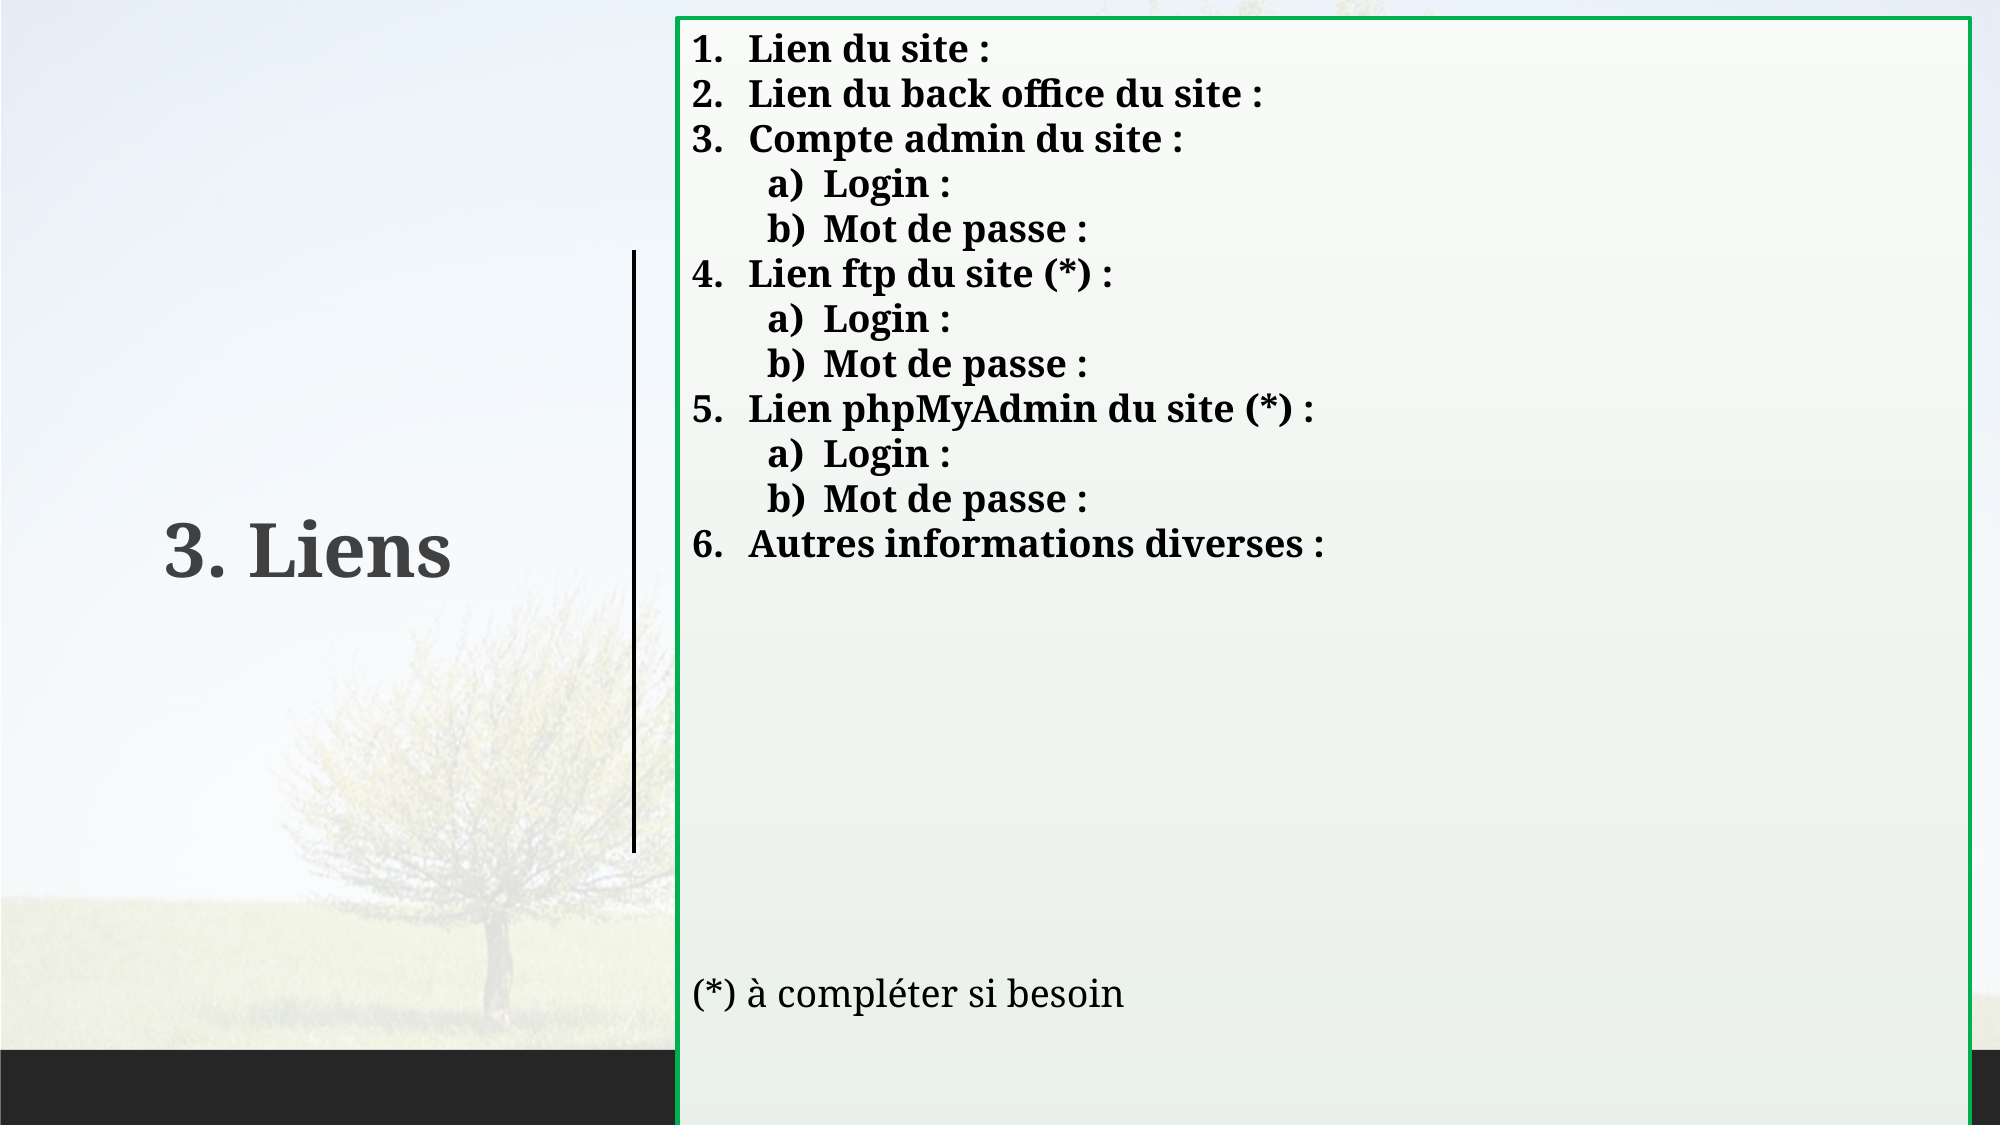

Lien du site :
Lien du back office du site :
Compte admin du site :
Login :
Mot de passe :
Lien ftp du site (*) :
Login :
Mot de passe :
Lien phpMyAdmin du site (*) :
Login :
Mot de passe :
Autres informations diverses :
(*) à compléter si besoin
# 3. Liens